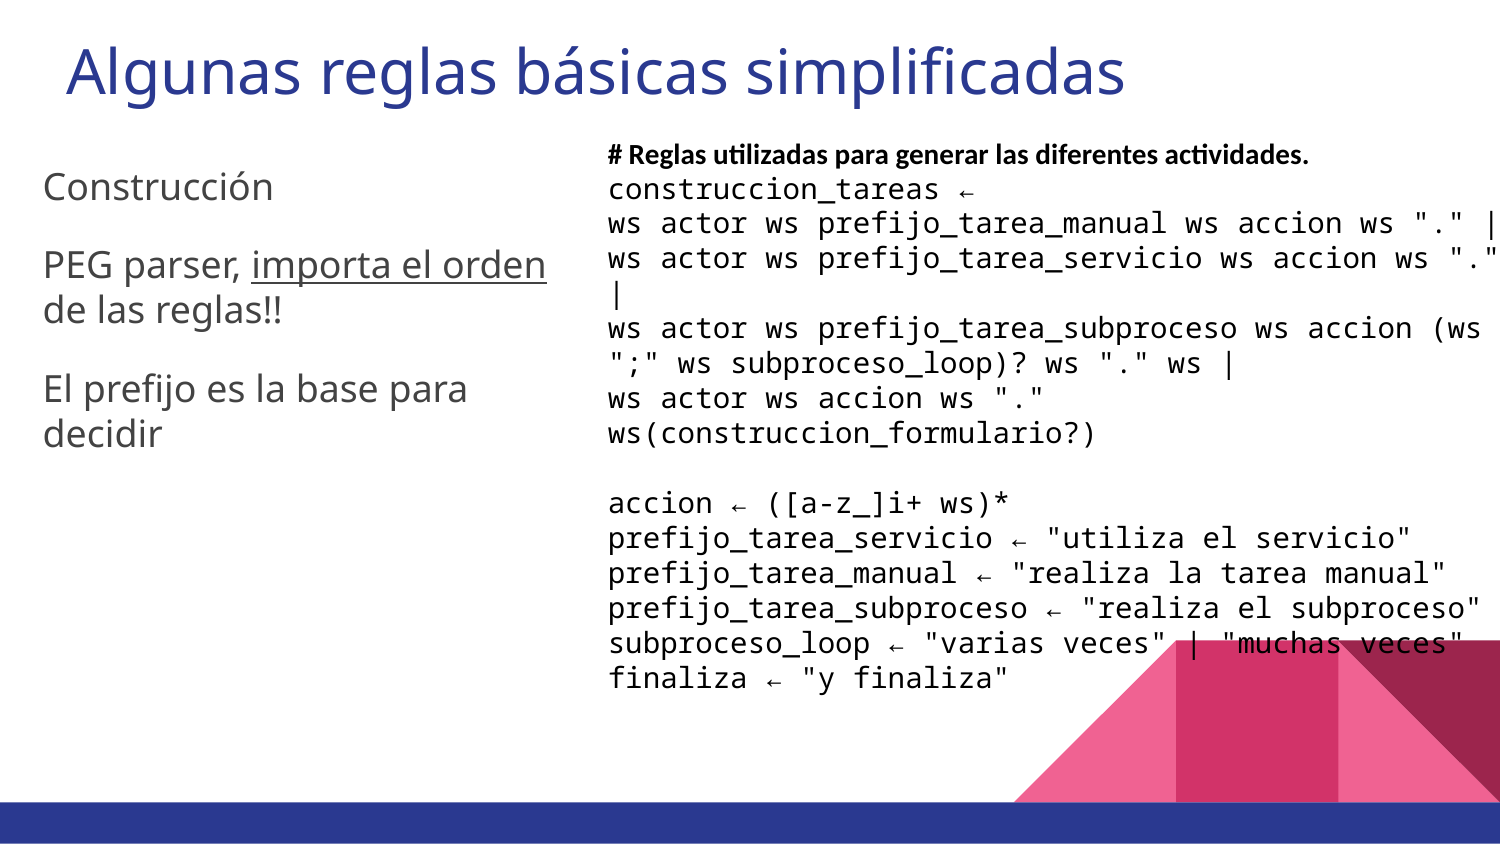

# Algunas reglas básicas simplificadas
# Reglas utilizadas para generar las diferentes actividades.
construccion_tareas ←
ws actor ws prefijo_tarea_manual ws accion ws "." |
ws actor ws prefijo_tarea_servicio ws accion ws "." |
ws actor ws prefijo_tarea_subproceso ws accion (ws ";" ws subproceso_loop)? ws "." ws |
ws actor ws accion ws "." ws(construccion_formulario?)
accion ← ([a-z_]i+ ws)*
prefijo_tarea_servicio ← "utiliza el servicio"
prefijo_tarea_manual ← "realiza la tarea manual"
prefijo_tarea_subproceso ← "realiza el subproceso"
subproceso_loop ← "varias veces" | "muchas veces"
finaliza ← "y finaliza"
Construcción
PEG parser, importa el orden de las reglas!!
El prefijo es la base para decidir